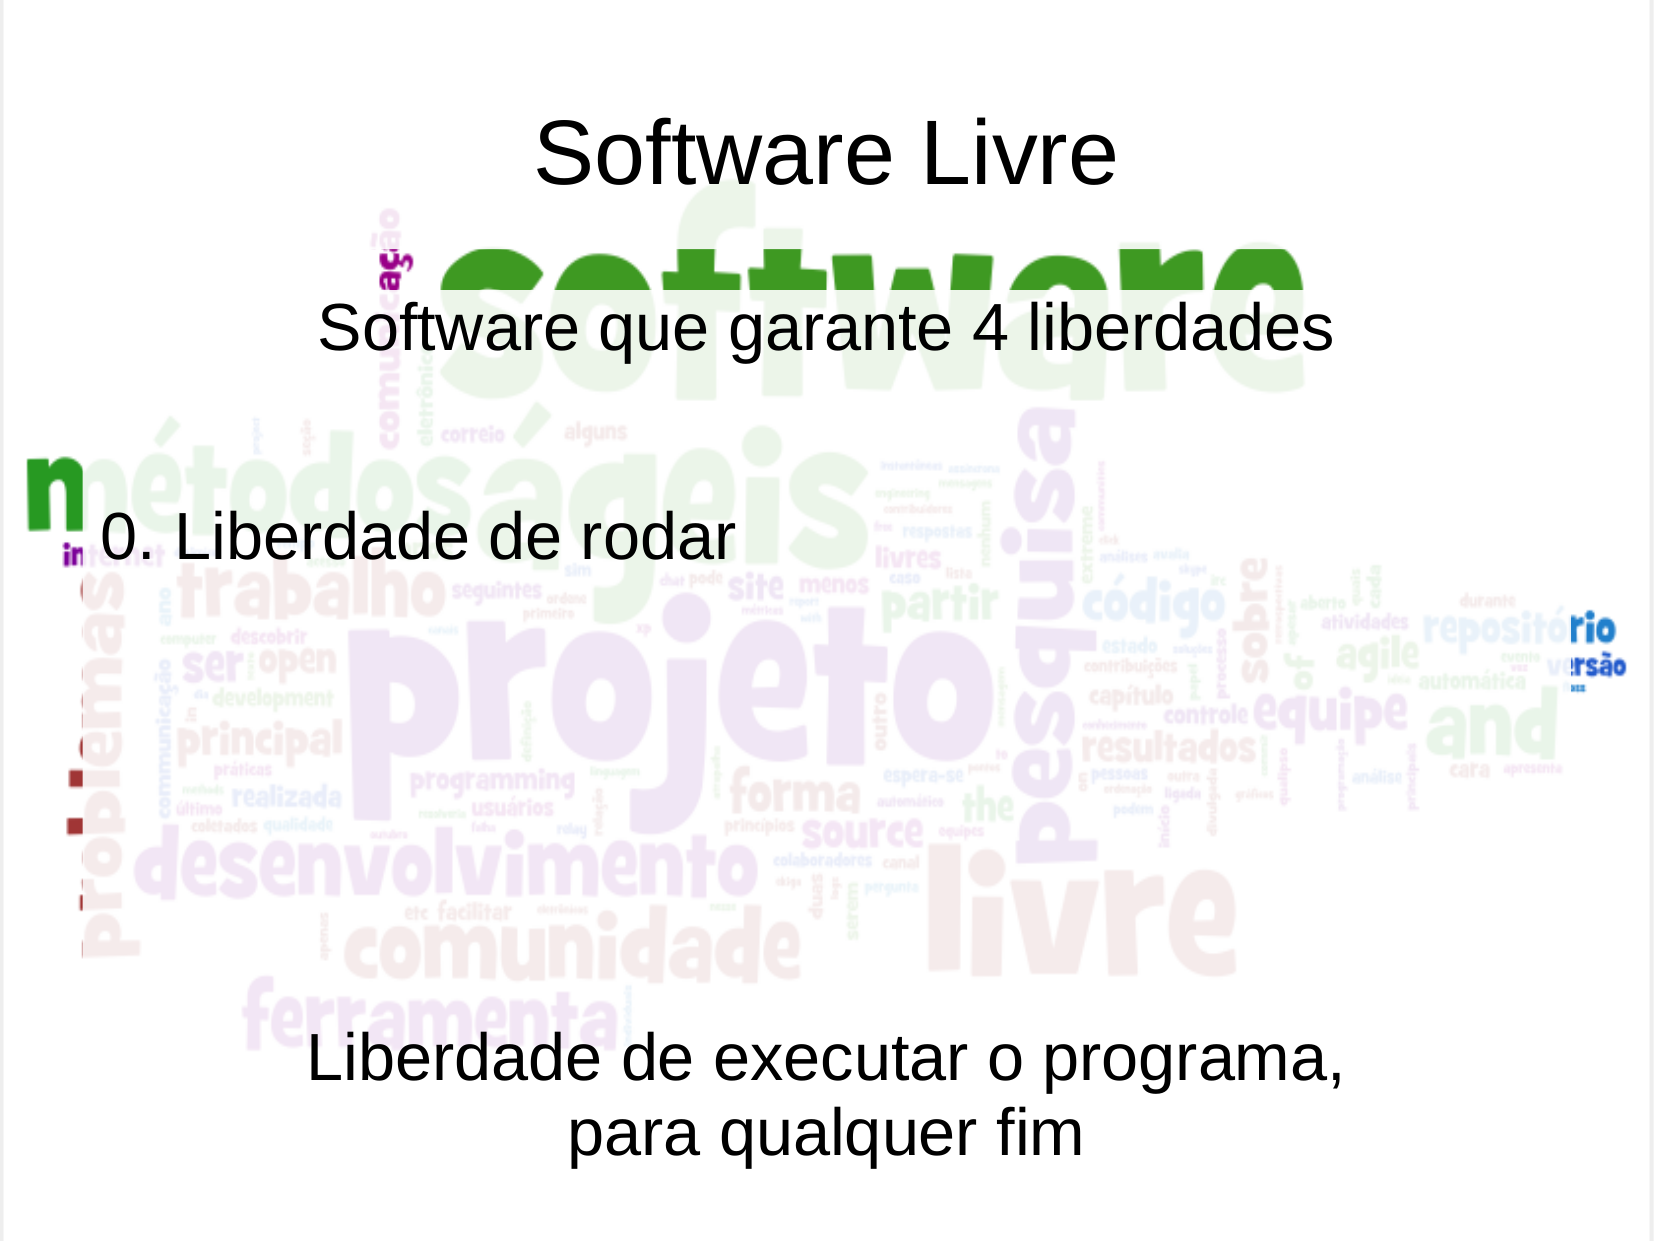

# Software Livre
Software que garante 4 liberdades
 Liberdade de rodar
Liberdade de executar o programa,
para qualquer fim